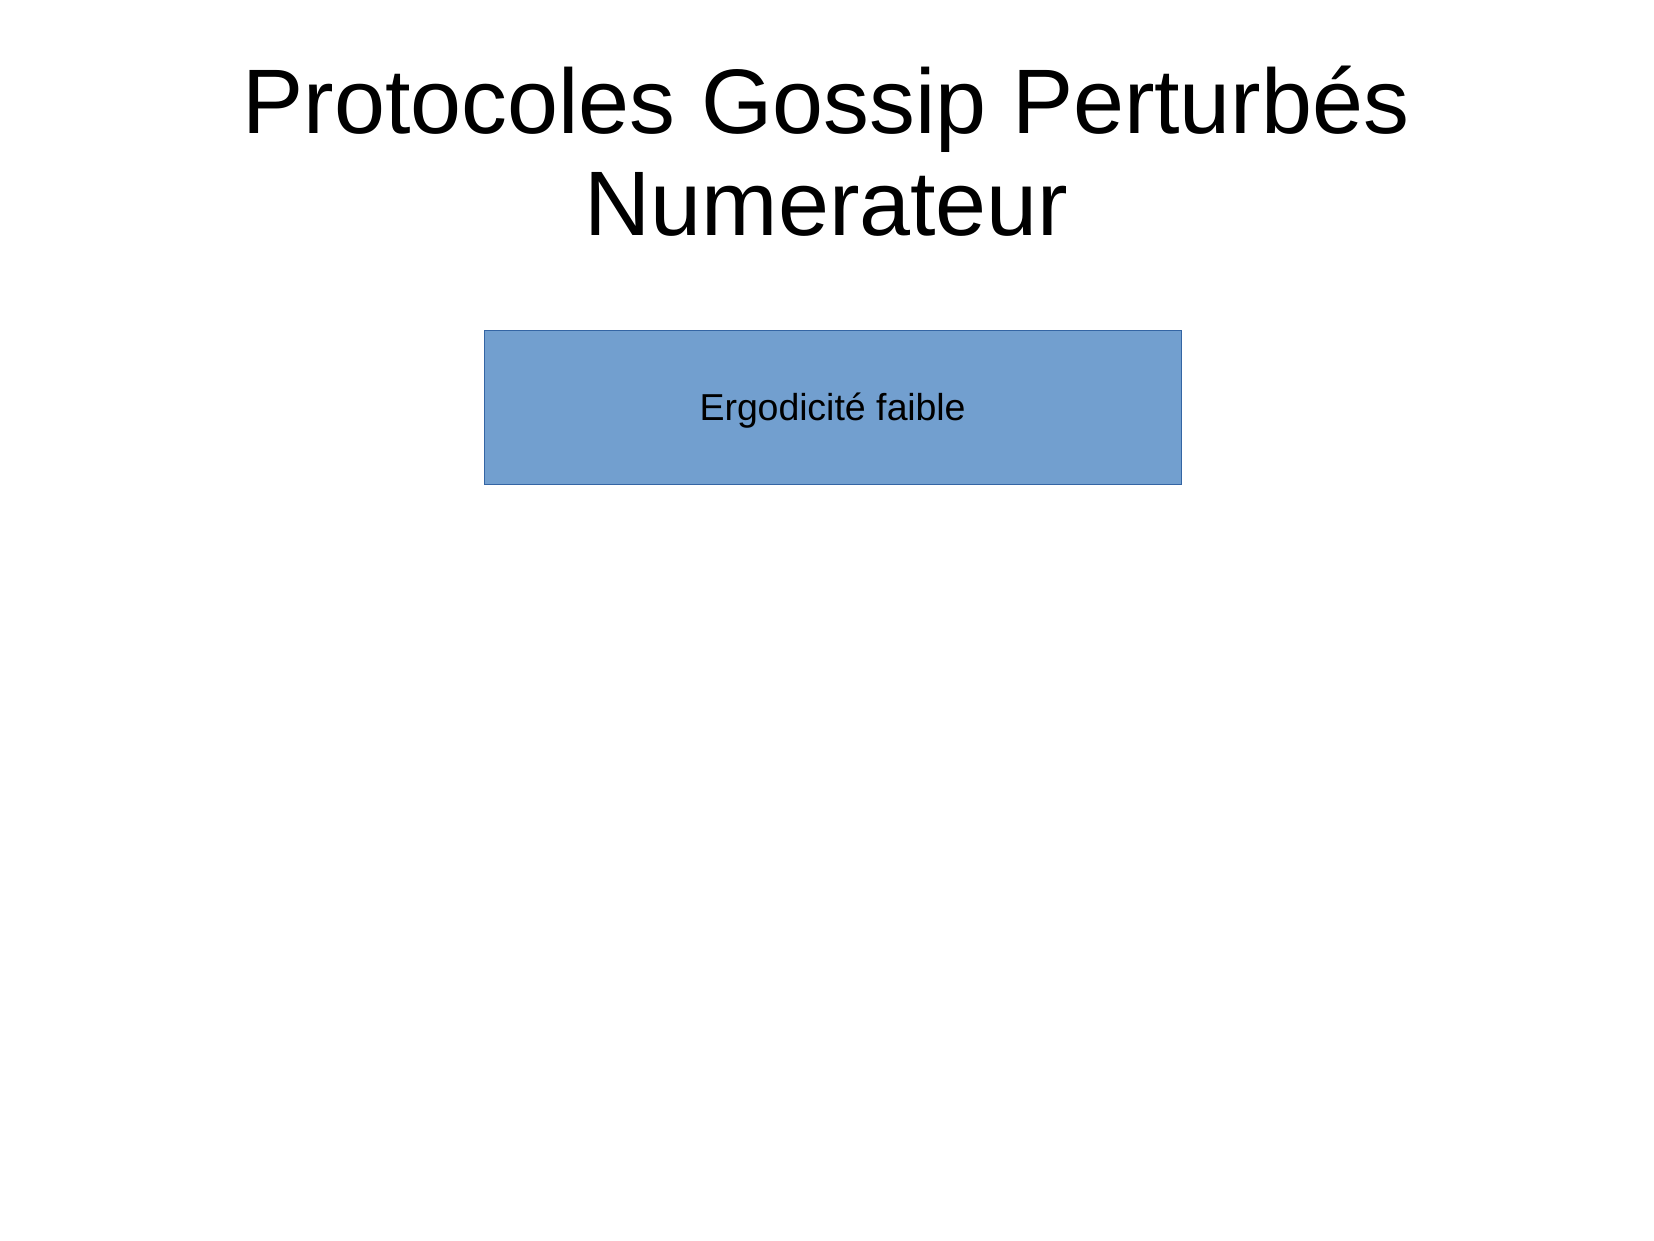

# Protocoles Gossip Perturbés Numerateur
Ergodicité faible